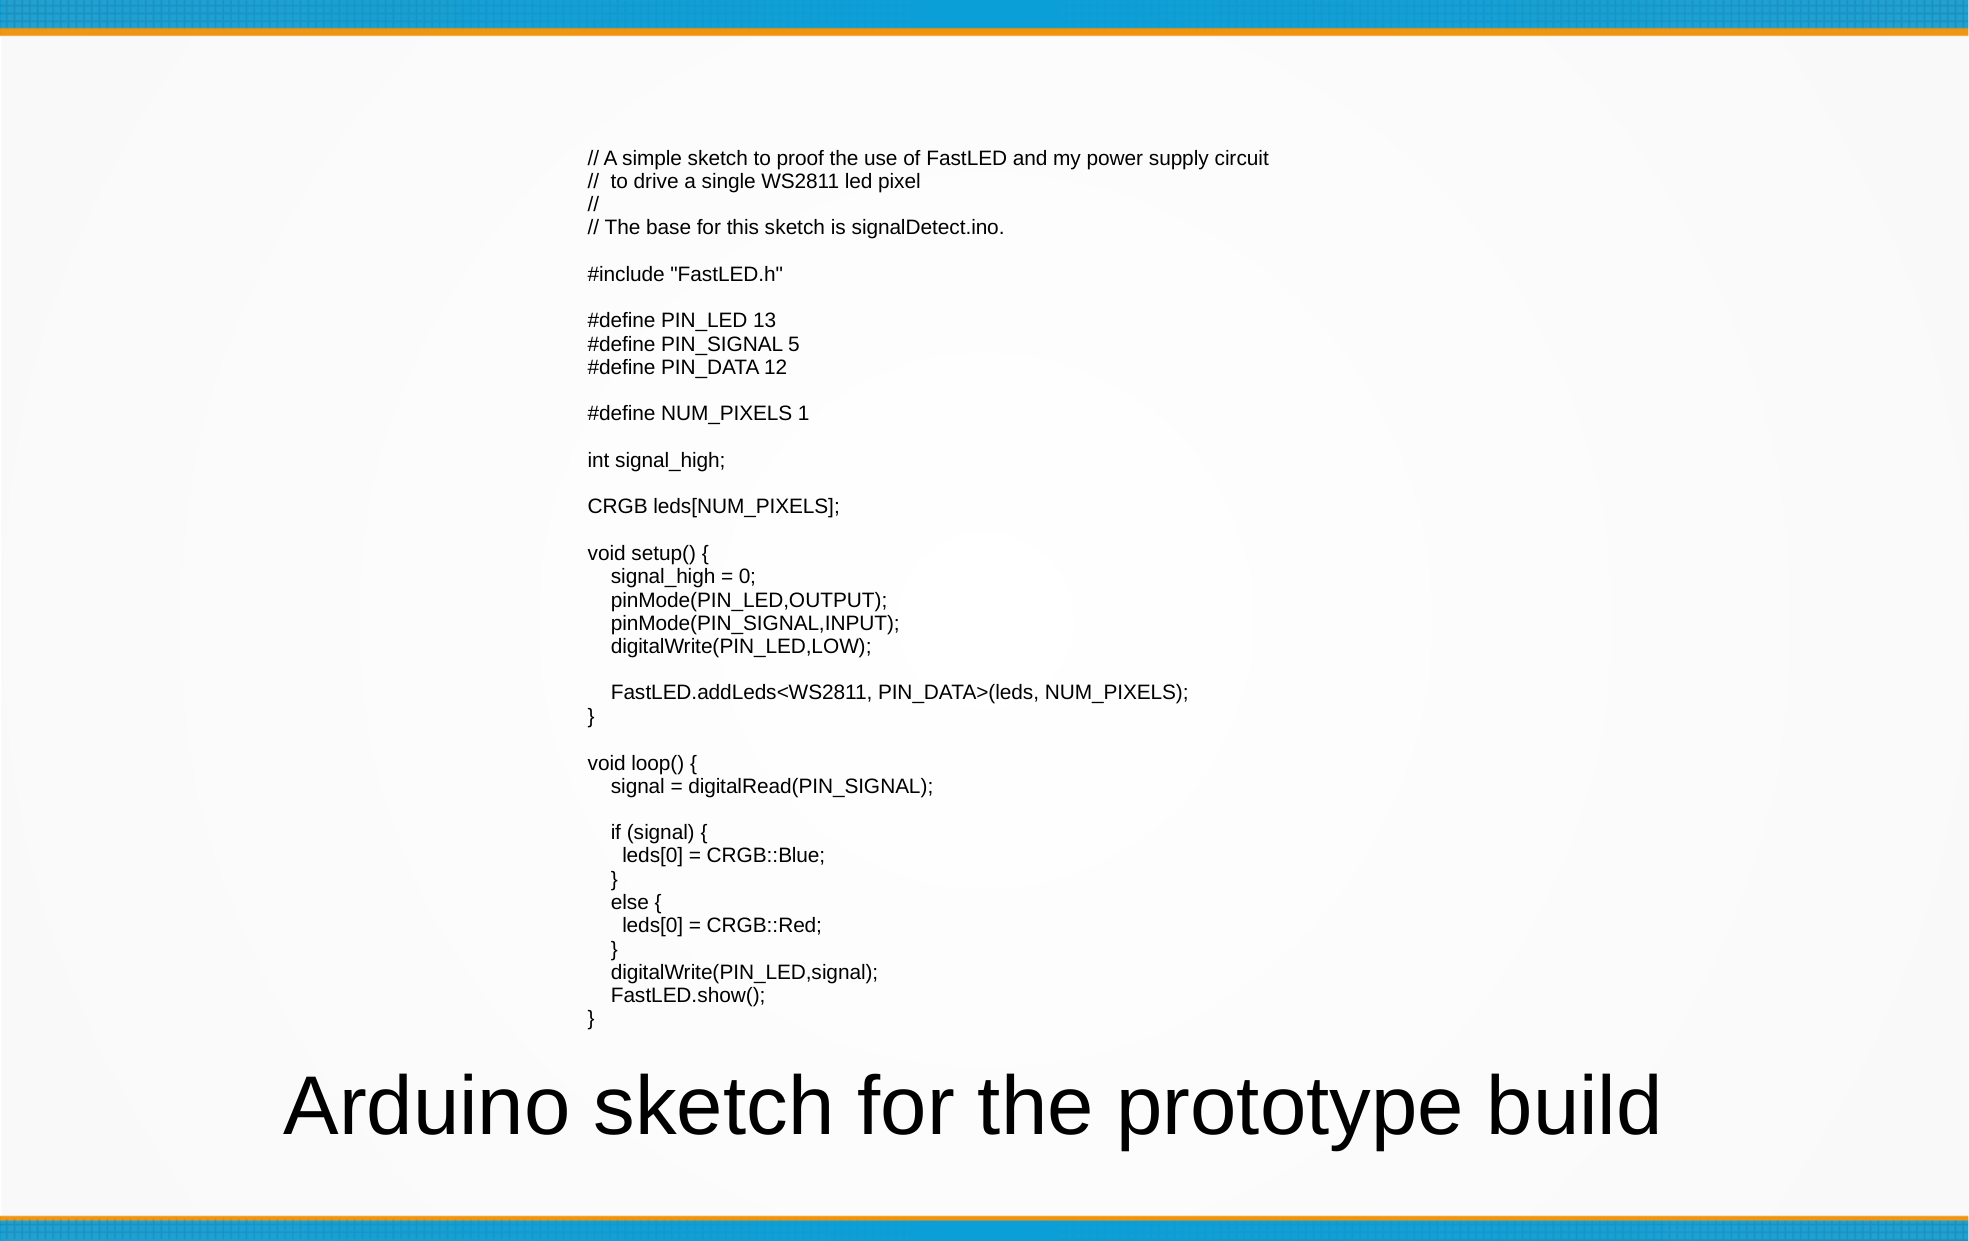

// A simple sketch to proof the use of FastLED and my power supply circuit
// to drive a single WS2811 led pixel
//
// The base for this sketch is signalDetect.ino.
#include "FastLED.h"
#define PIN_LED 13
#define PIN_SIGNAL 5
#define PIN_DATA 12
#define NUM_PIXELS 1
int signal_high;
CRGB leds[NUM_PIXELS];
void setup() {
 signal_high = 0;
 pinMode(PIN_LED,OUTPUT);
 pinMode(PIN_SIGNAL,INPUT);
 digitalWrite(PIN_LED,LOW);
 FastLED.addLeds<WS2811, PIN_DATA>(leds, NUM_PIXELS);
}
void loop() {
 signal = digitalRead(PIN_SIGNAL);
 if (signal) {
 leds[0] = CRGB::Blue;
 }
 else {
 leds[0] = CRGB::Red;
 }
 digitalWrite(PIN_LED,signal);
 FastLED.show();
}
Arduino sketch for the prototype build